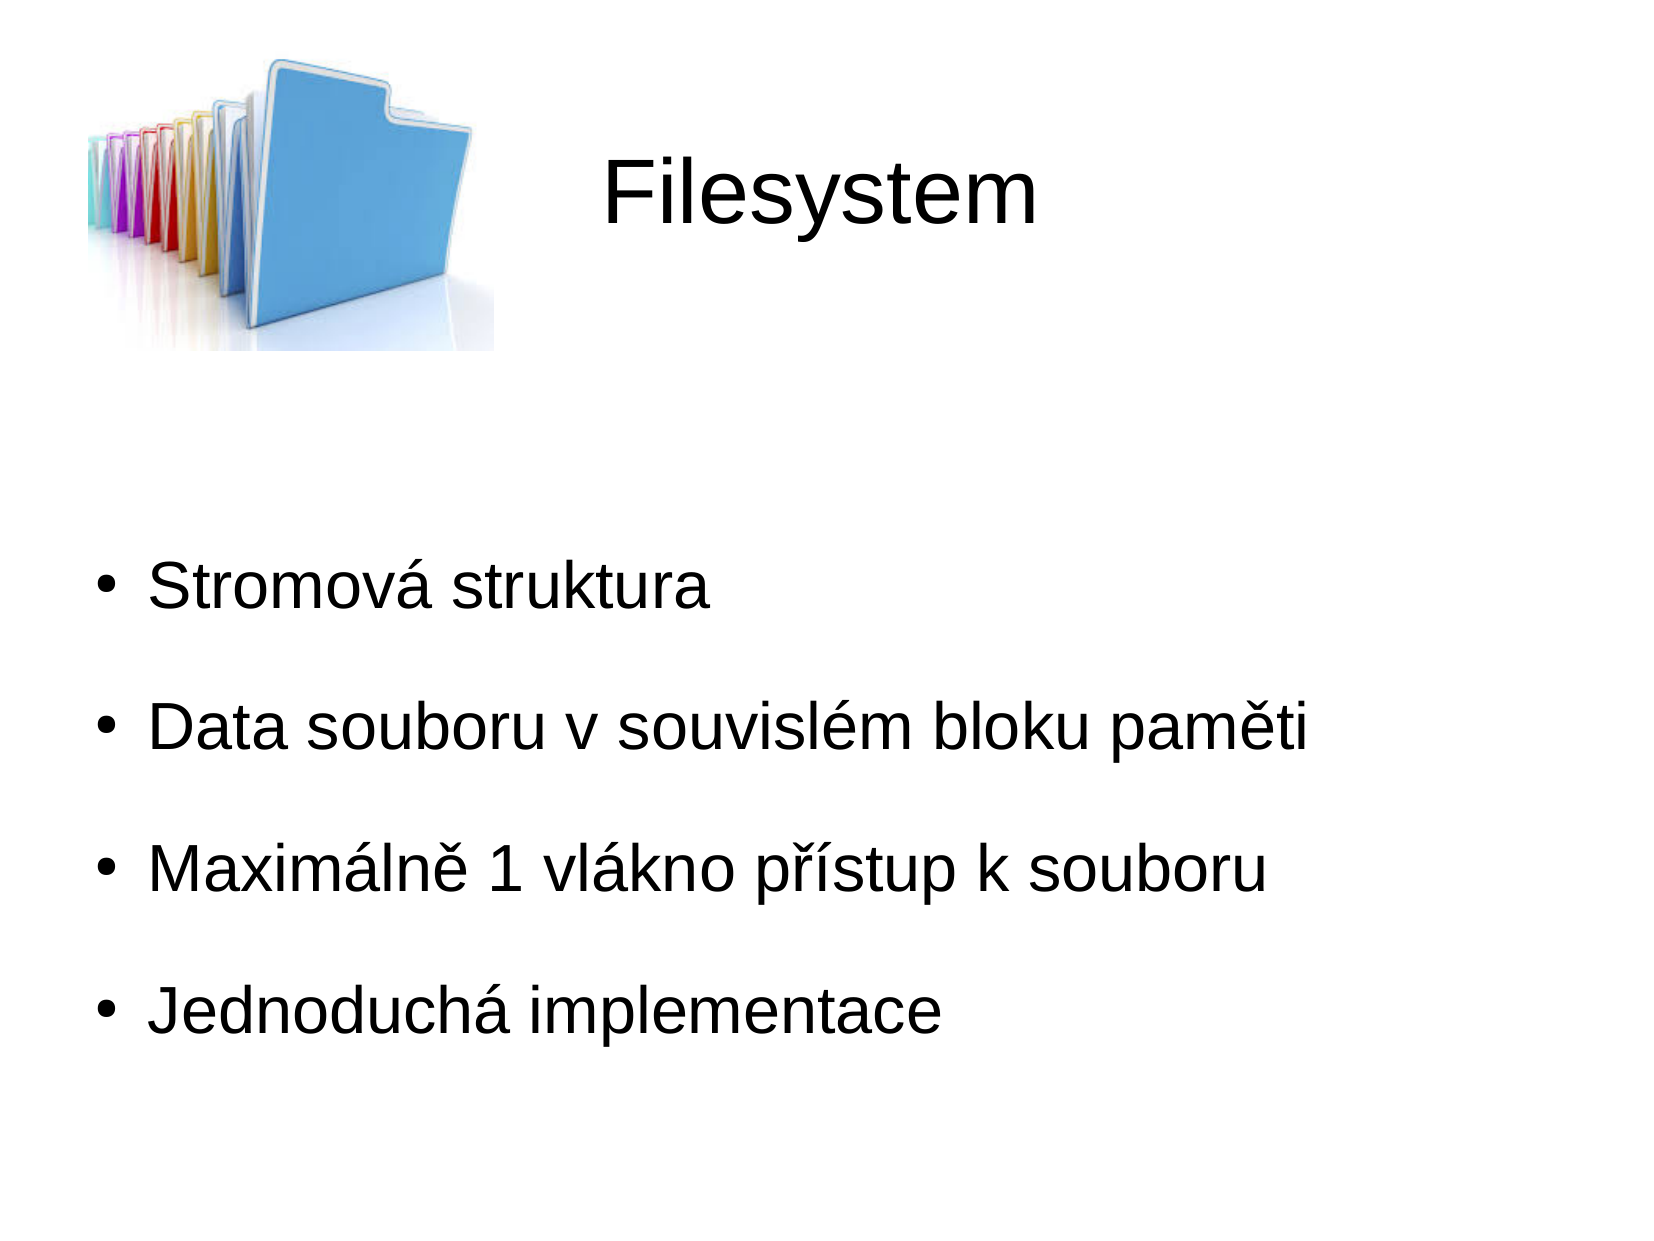

# Filesystem
Stromová struktura
Data souboru v souvislém bloku paměti
Maximálně 1 vlákno přístup k souboru
Jednoduchá implementace